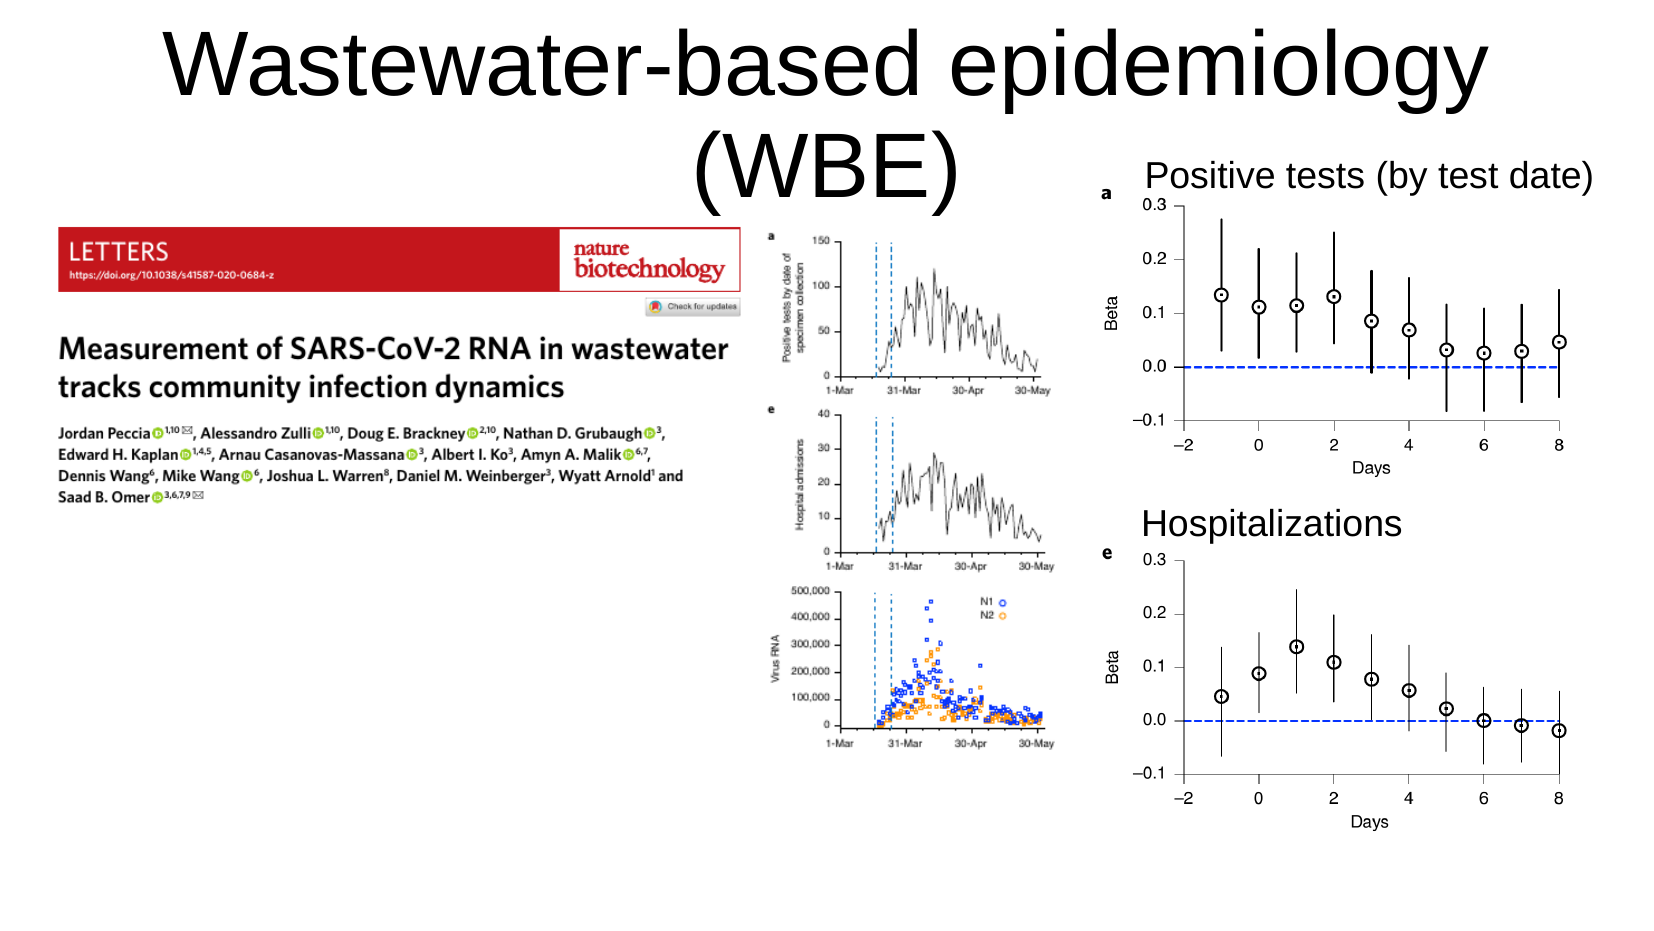

# Wastewater-based epidemiology (WBE)
Positive tests (by test date)
Hospitalizations